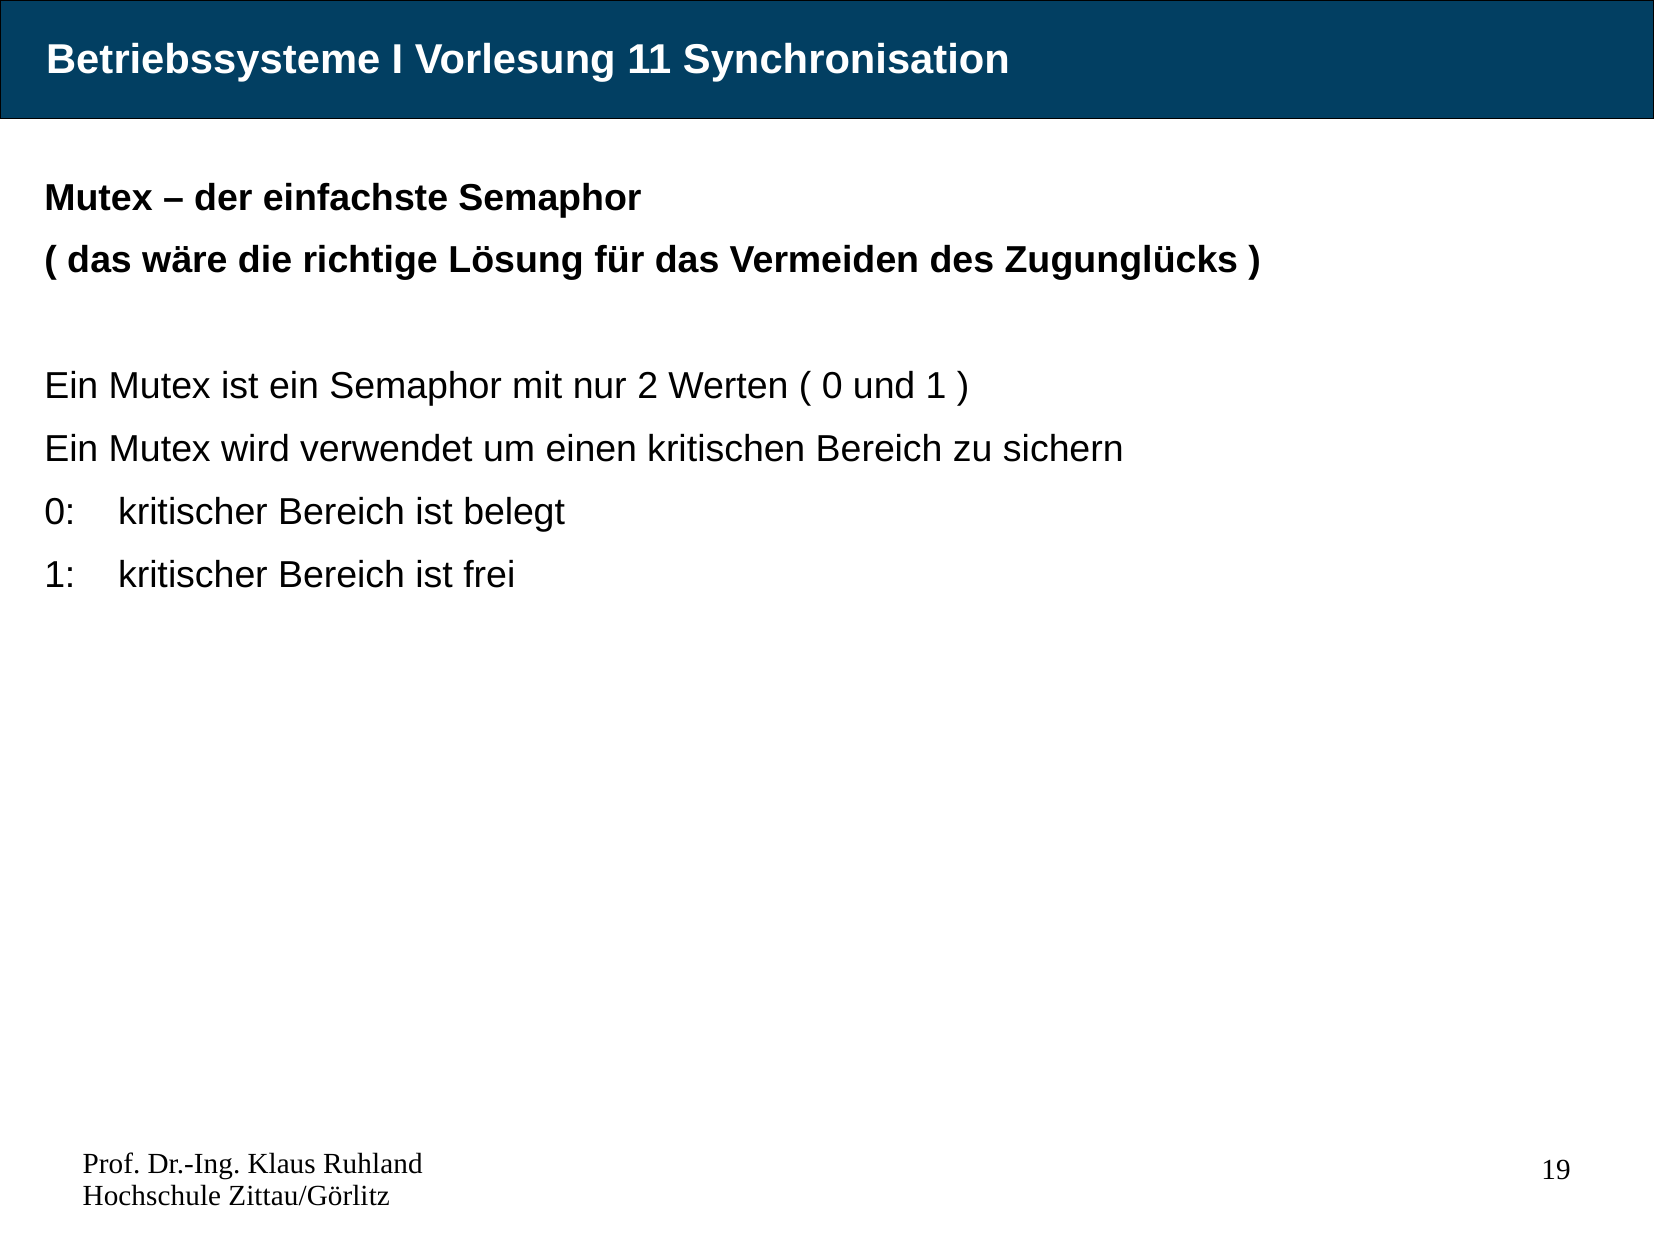

Mutex – der einfachste Semaphor
( das wäre die richtige Lösung für das Vermeiden des Zugunglücks )
Ein Mutex ist ein Semaphor mit nur 2 Werten ( 0 und 1 )
Ein Mutex wird verwendet um einen kritischen Bereich zu sichern
0:	kritischer Bereich ist belegt
1:	kritischer Bereich ist frei
19